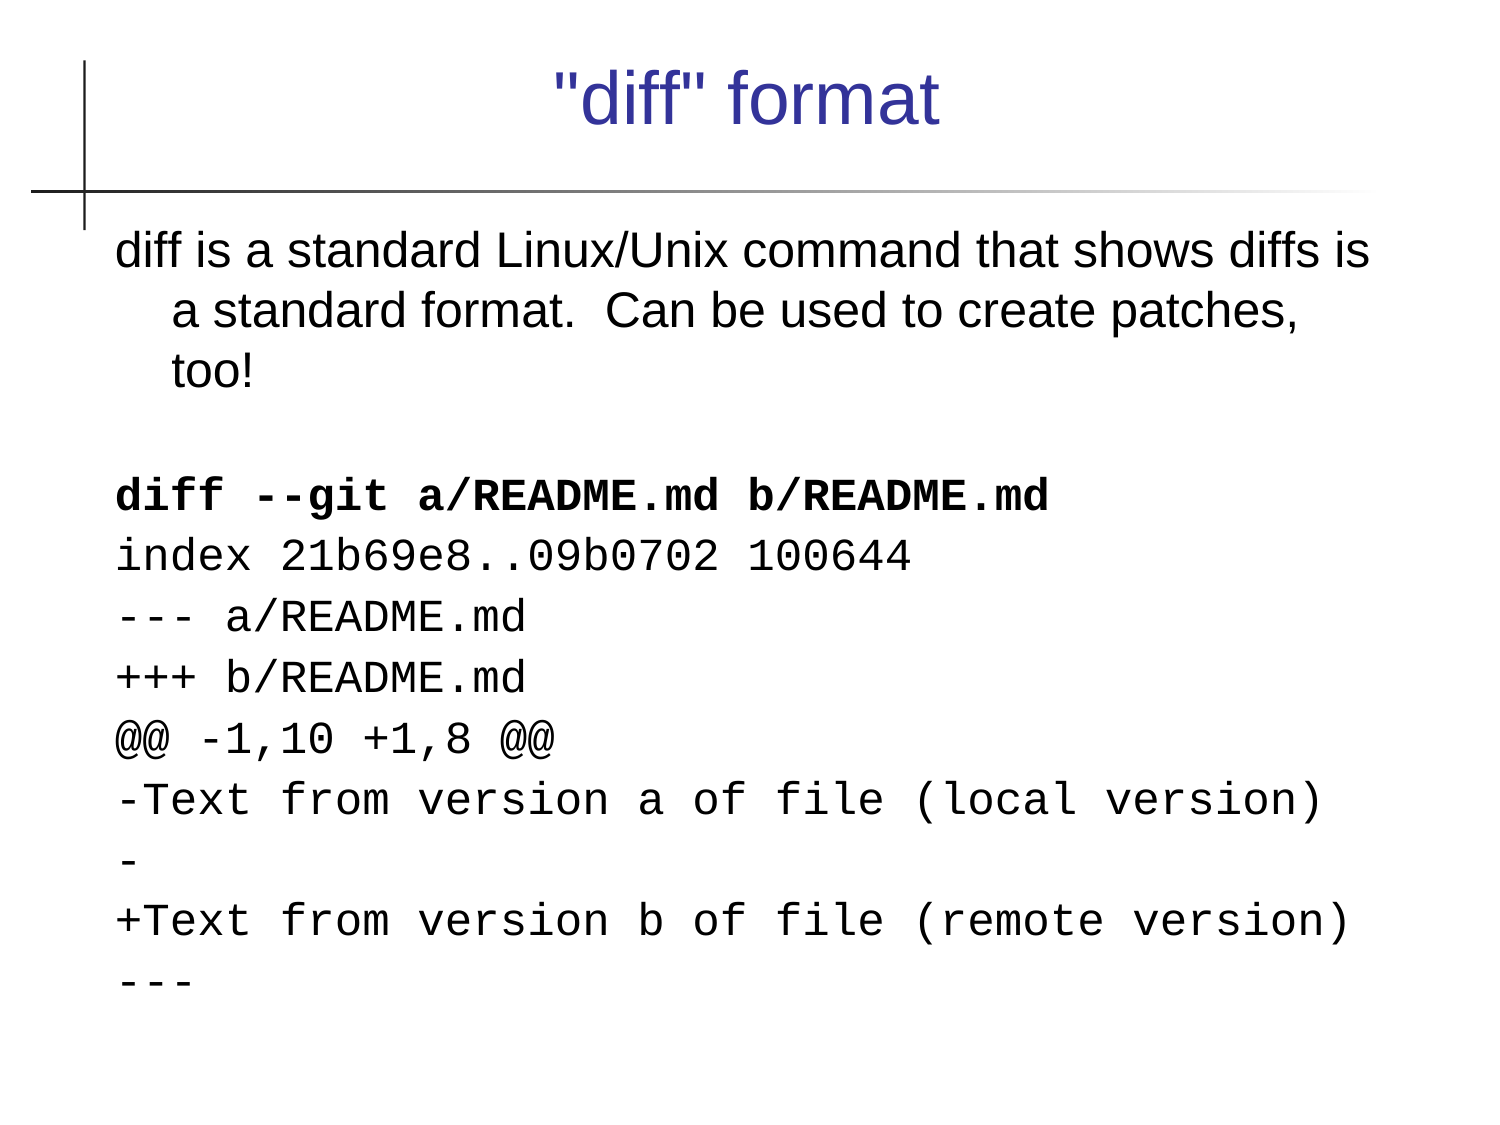

# "diff" format
diff is a standard Linux/Unix command that shows diffs is a standard format. Can be used to create patches, too!
diff --git a/README.md b/README.md
index 21b69e8..09b0702 100644
--- a/README.md
+++ b/README.md
@@ -1,10 +1,8 @@
-Text from version a of file (local version)
-
+Text from version b of file (remote version)
---